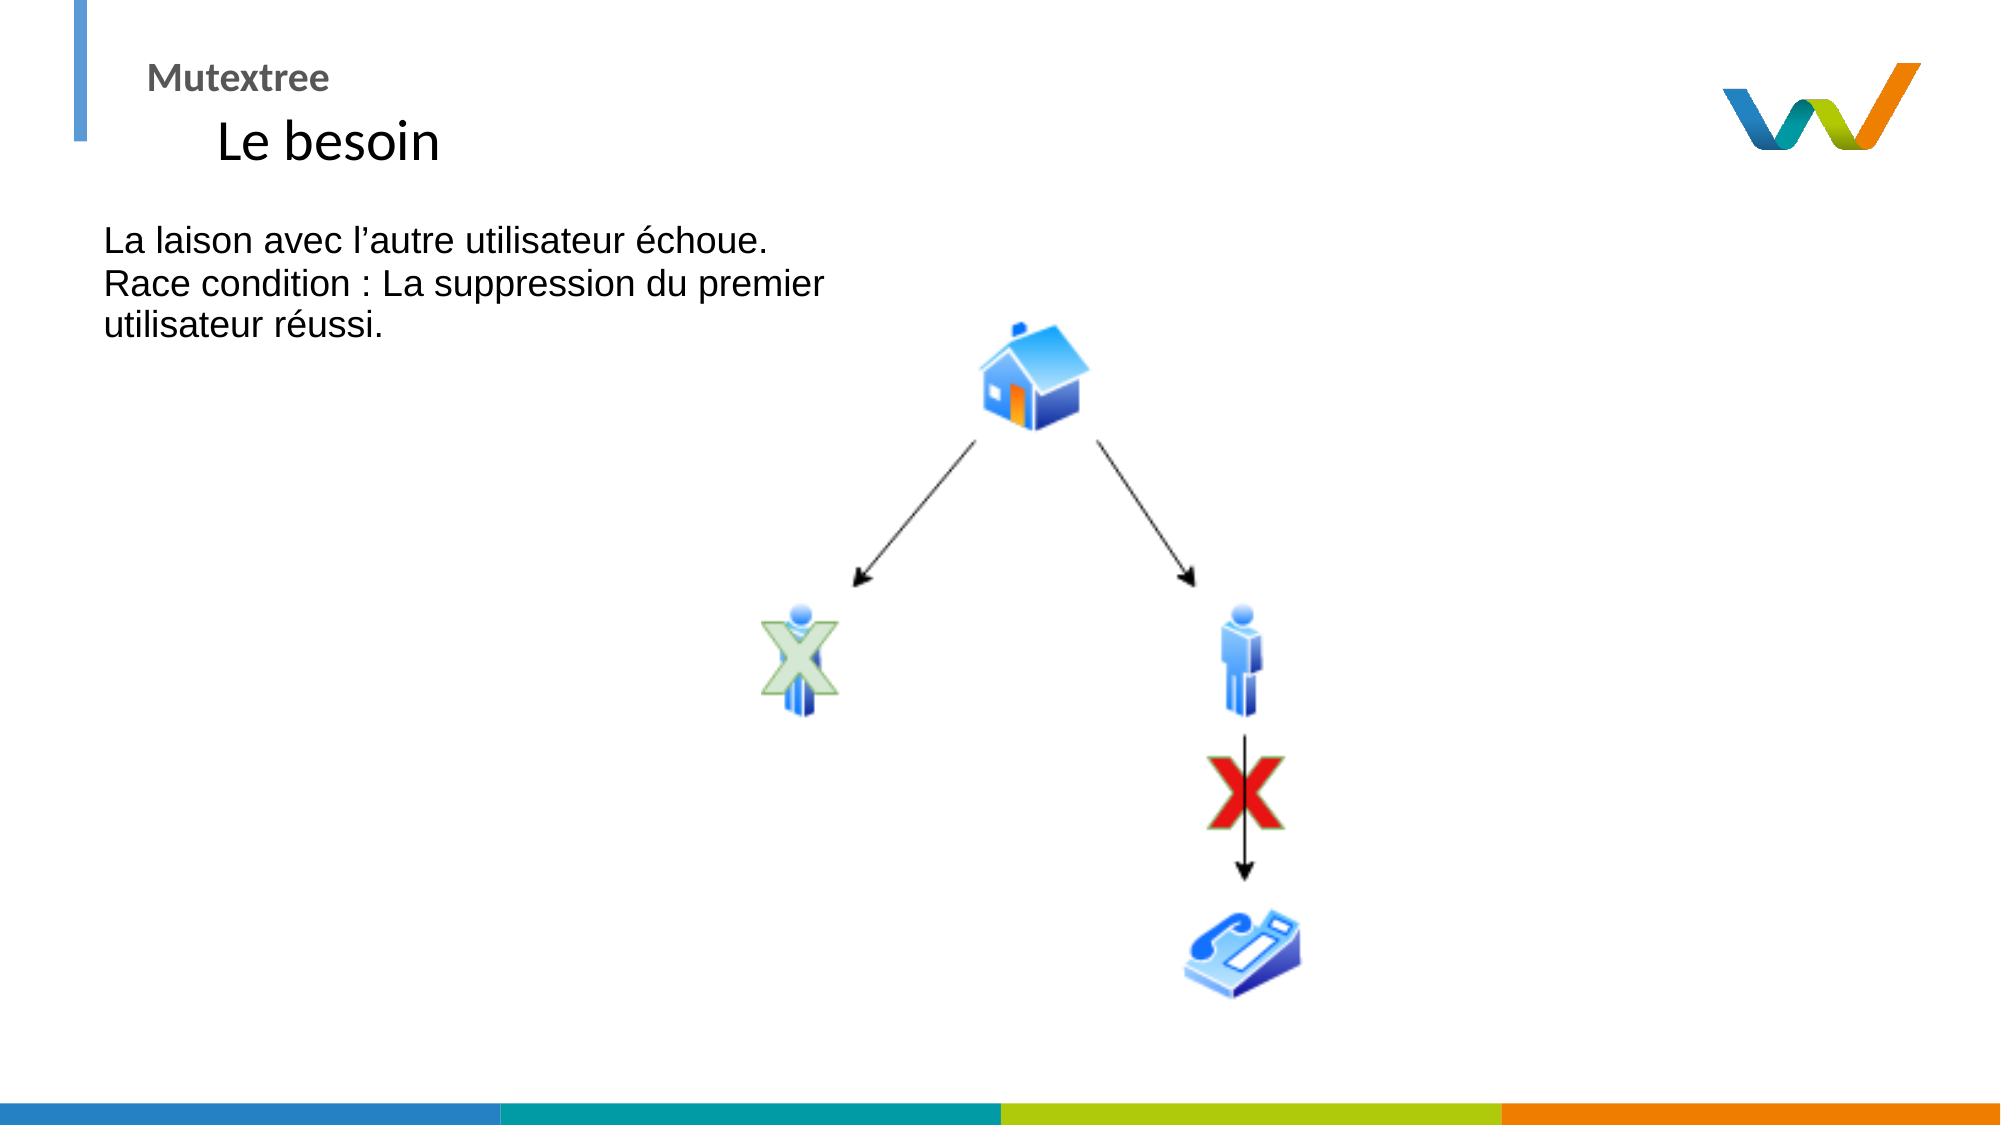

# Mutextree
Le besoin
La laison avec l’autre utilisateur échoue.
Race condition : La suppression du premier utilisateur réussi.